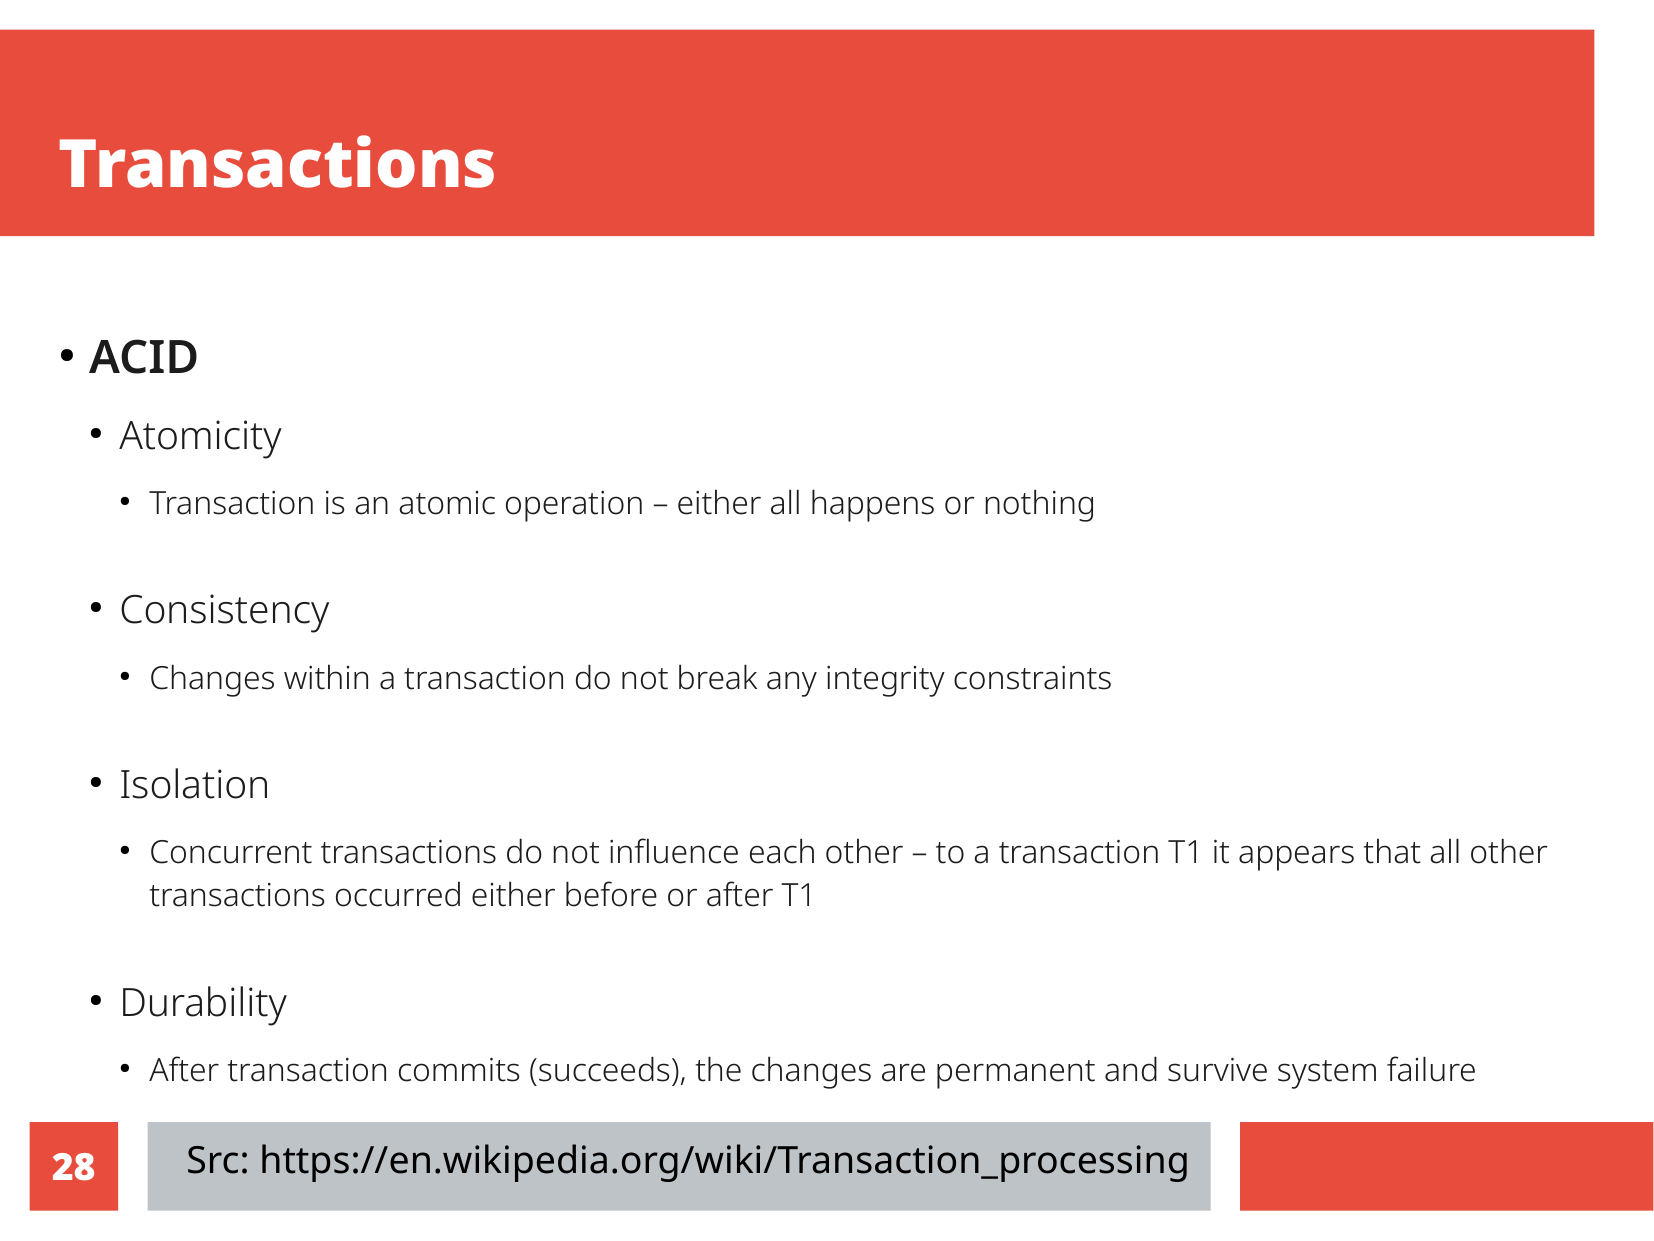

# Transactions
ACID
Atomicity
Transaction is an atomic operation – either all happens or nothing
Consistency
Changes within a transaction do not break any integrity constraints
Isolation
Concurrent transactions do not influence each other – to a transaction T1 it appears that all other transactions occurred either before or after T1
Durability
After transaction commits (succeeds), the changes are permanent and survive system failure
28
Src: https://en.wikipedia.org/wiki/Transaction_processing